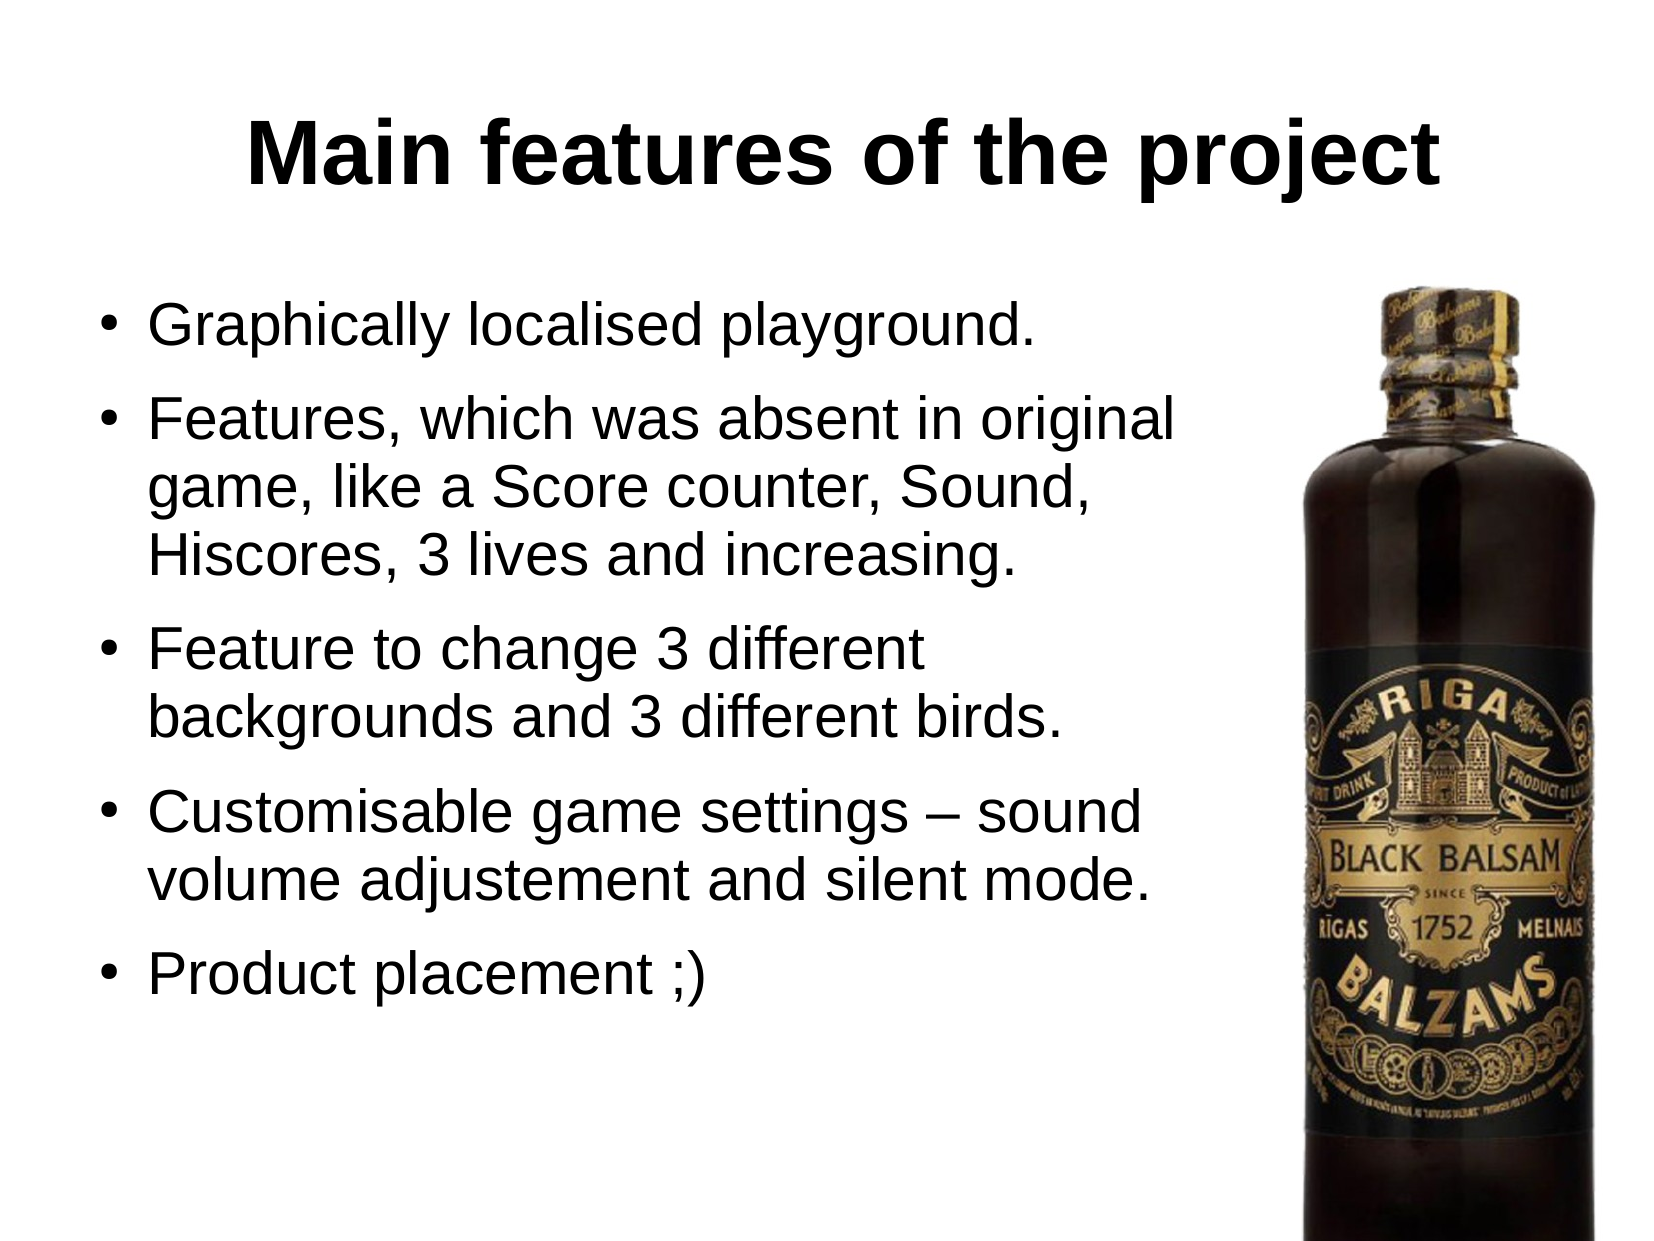

# Main features of the project
Graphically localised playground.
Features, which was absent in original
game, like a Score counter, Sound,
Hiscores, 3 lives and increasing.
Feature to change 3 different
backgrounds and 3 different birds.
Customisable game settings – sound
volume adjustement and silent mode.
Product placement ;)